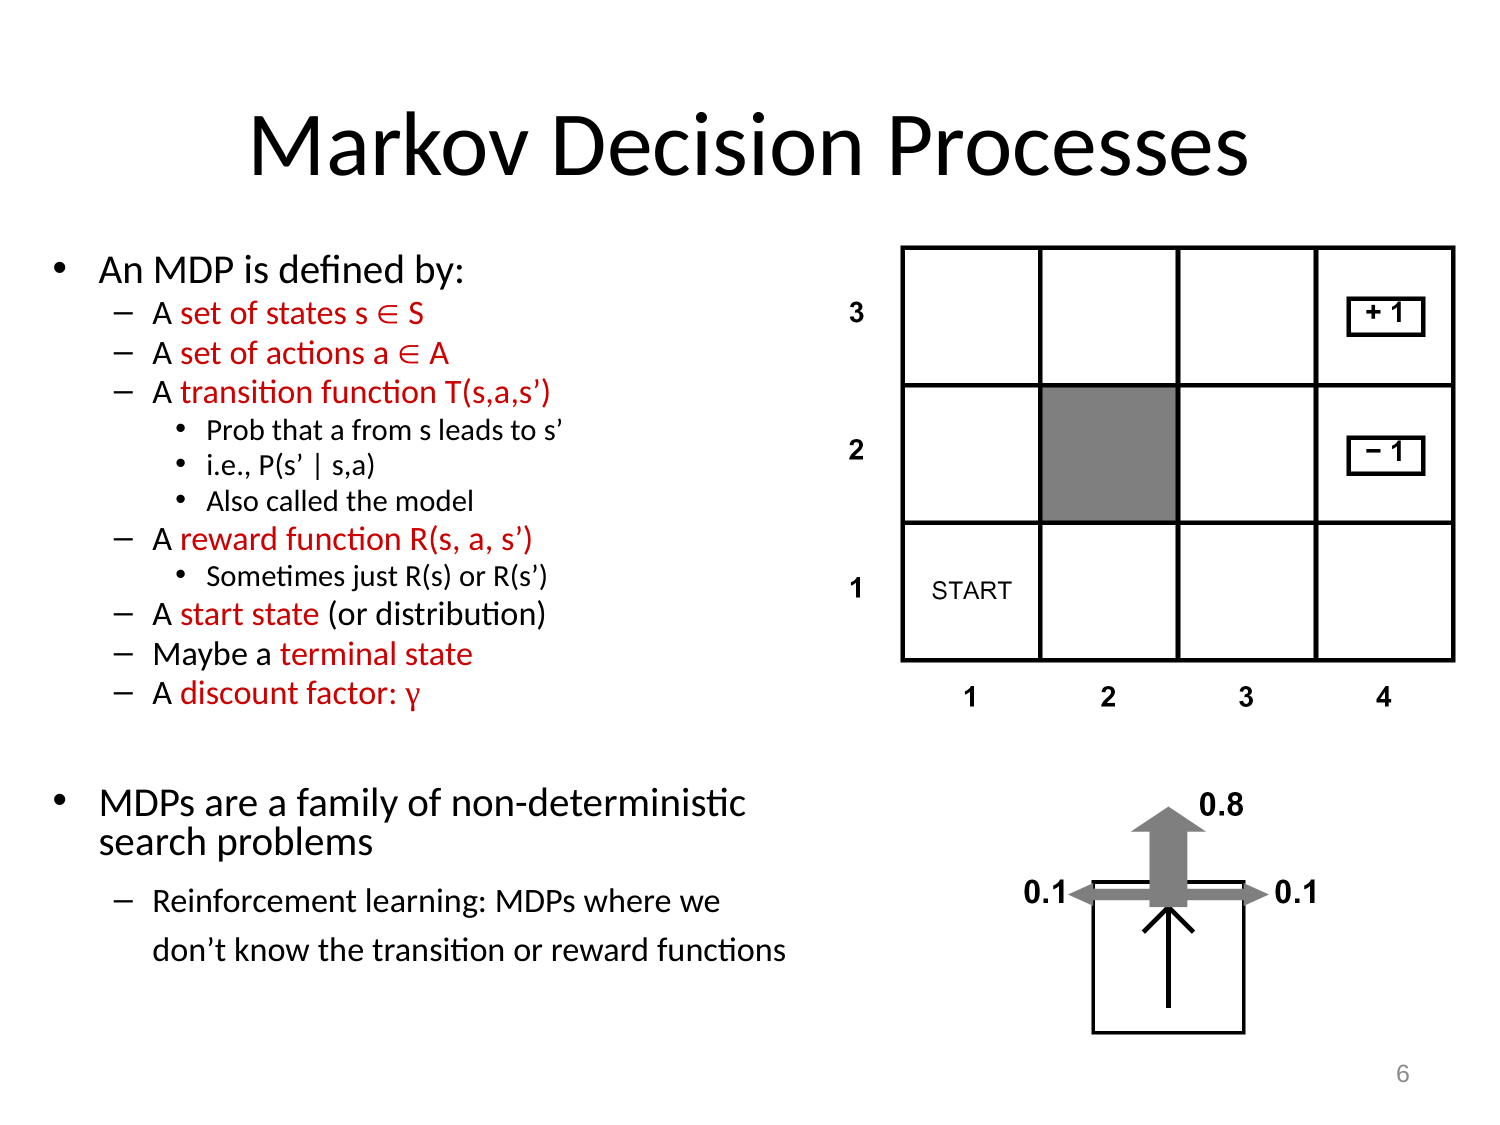

# Markov Decision Processes
An MDP is defined by:
A set of states s  S
A set of actions a  A
A transition function T(s,a,s’)
Prob that a from s leads to s’
i.e., P(s’ | s,a)
Also called the model
A reward function R(s, a, s’)
Sometimes just R(s) or R(s’)
A start state (or distribution)
Maybe a terminal state
A discount factor: γ
MDPs are a family of non-deterministic search problems
Reinforcement learning: MDPs where we don’t know the transition or reward functions